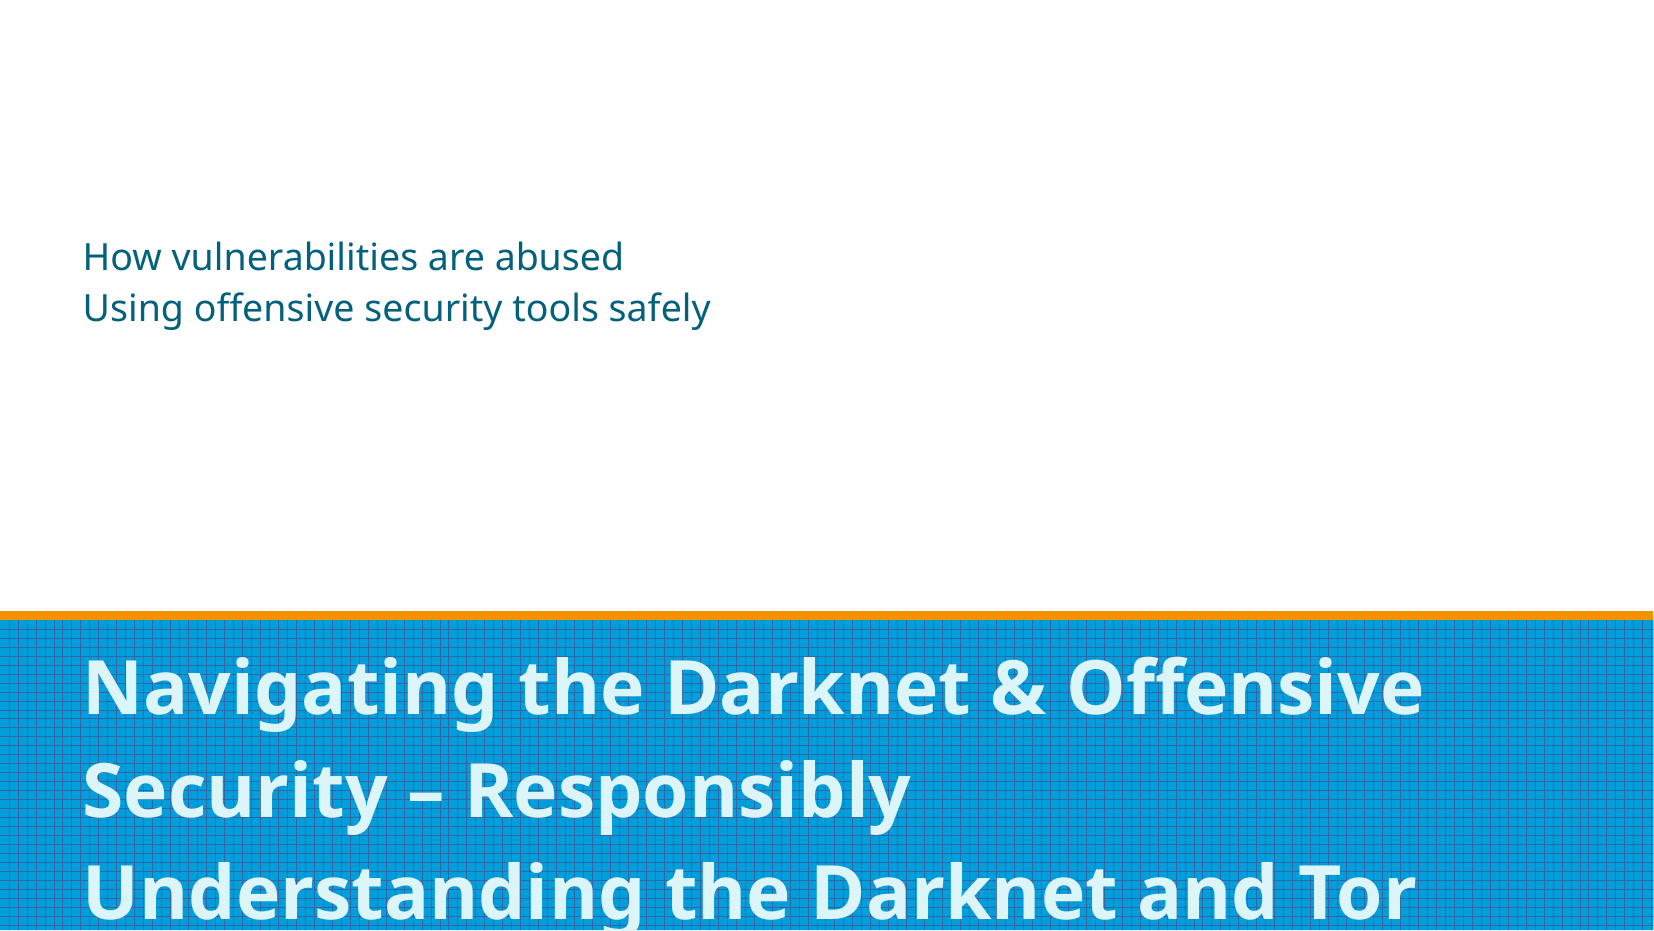

# How vulnerabilities are abused Using offensive security tools safely
Navigating the Darknet & Offensive Security – Responsibly
Understanding the Darknet and Tor